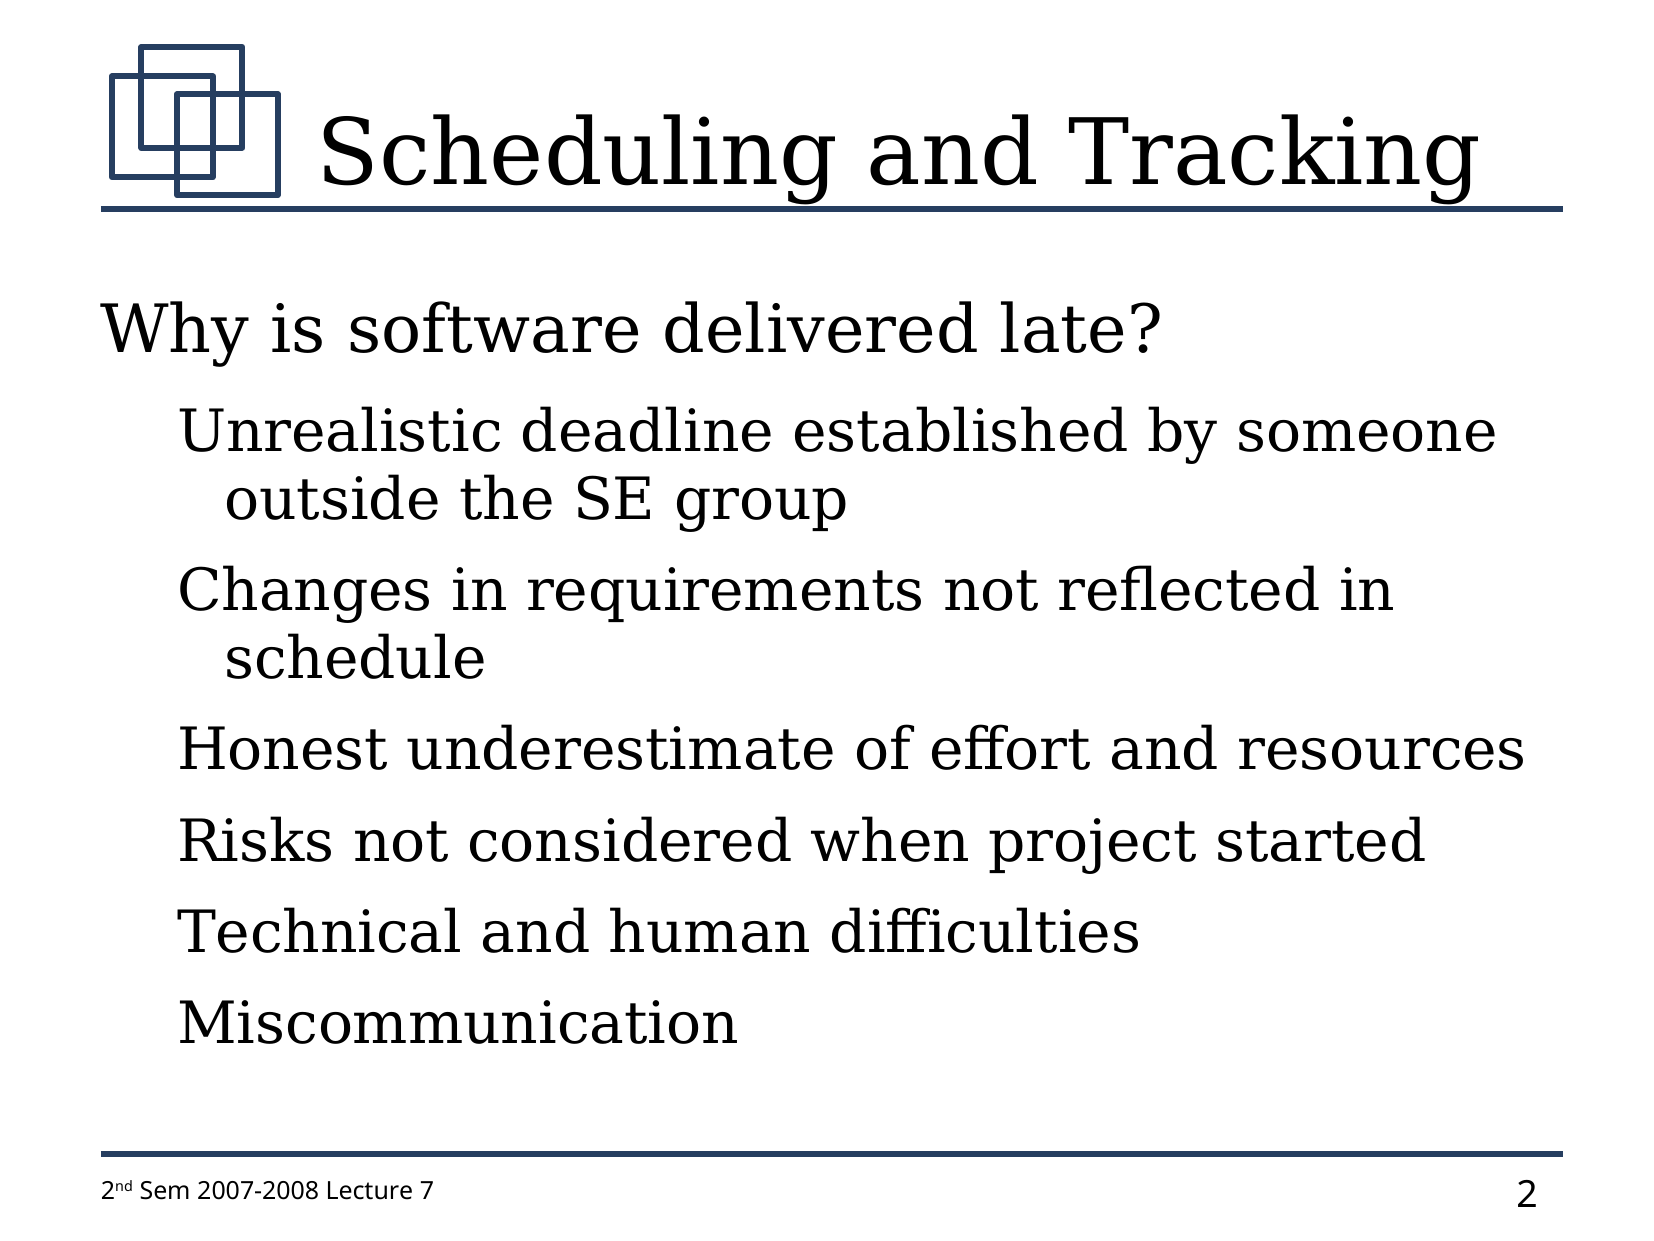

# Scheduling and Tracking
Why is software delivered late?
Unrealistic deadline established by someone outside the SE group
Changes in requirements not reflected in schedule
Honest underestimate of effort and resources
Risks not considered when project started
Technical and human difficulties
Miscommunication